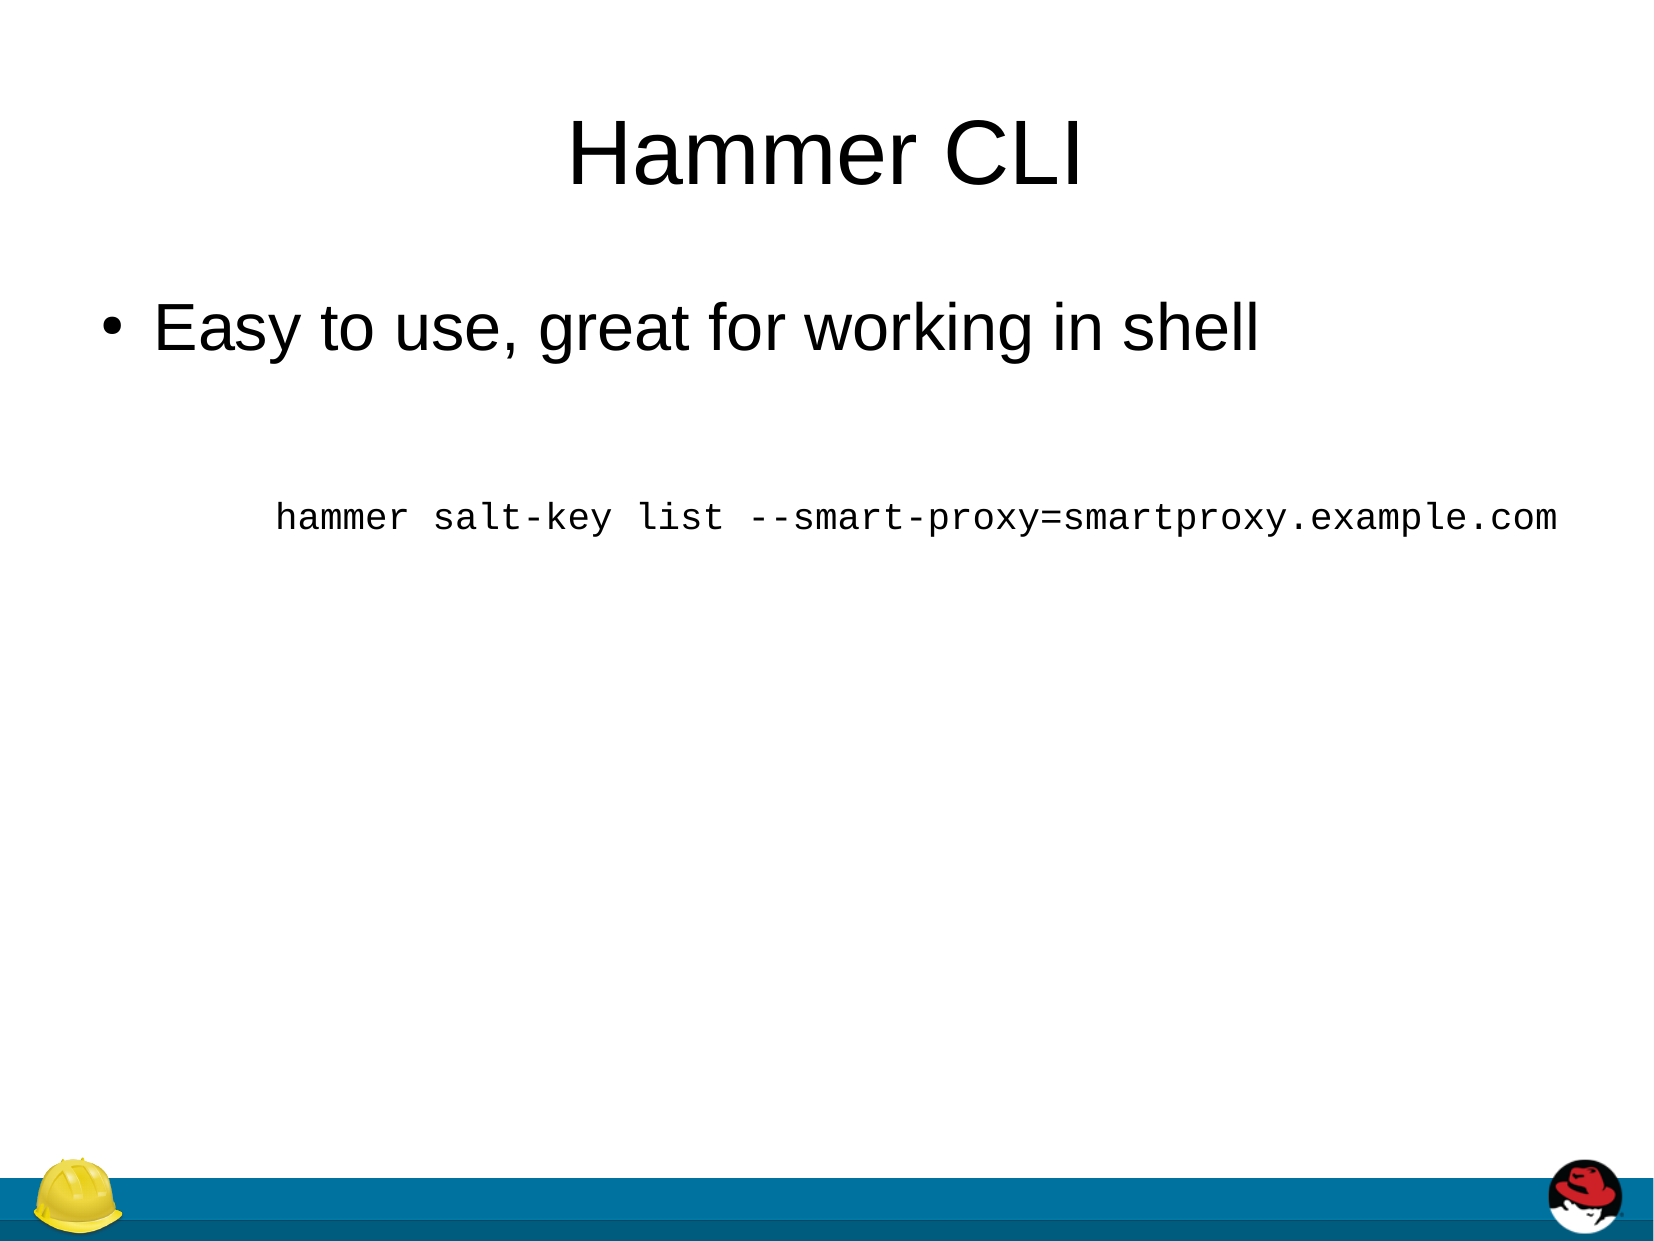

# Hammer CLI
Easy to use, great for working in shell
 		 hammer salt-key list --smart-proxy=smartproxy.example.com